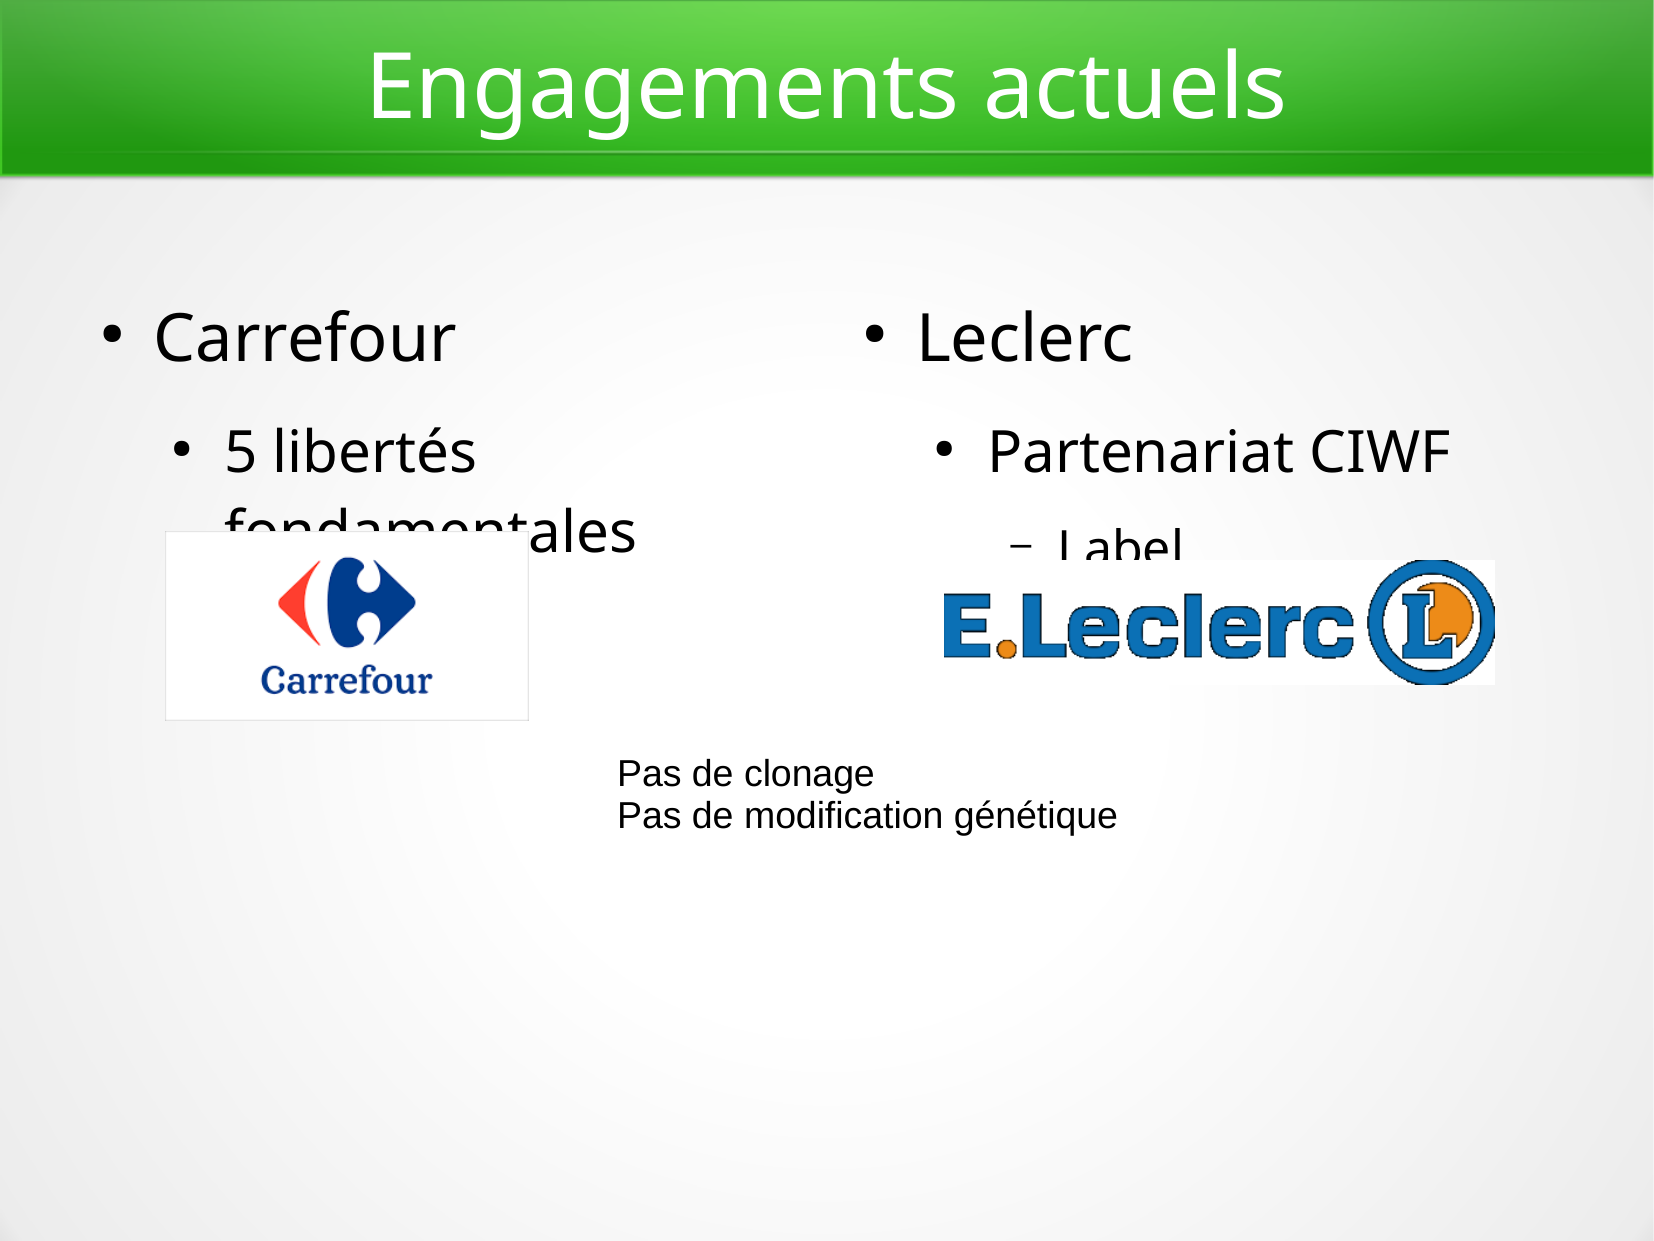

# Engagements actuels
Carrefour
5 libertés fondamentales
Leclerc
Partenariat CIWF
Label
Pas de clonage
Pas de modification génétique